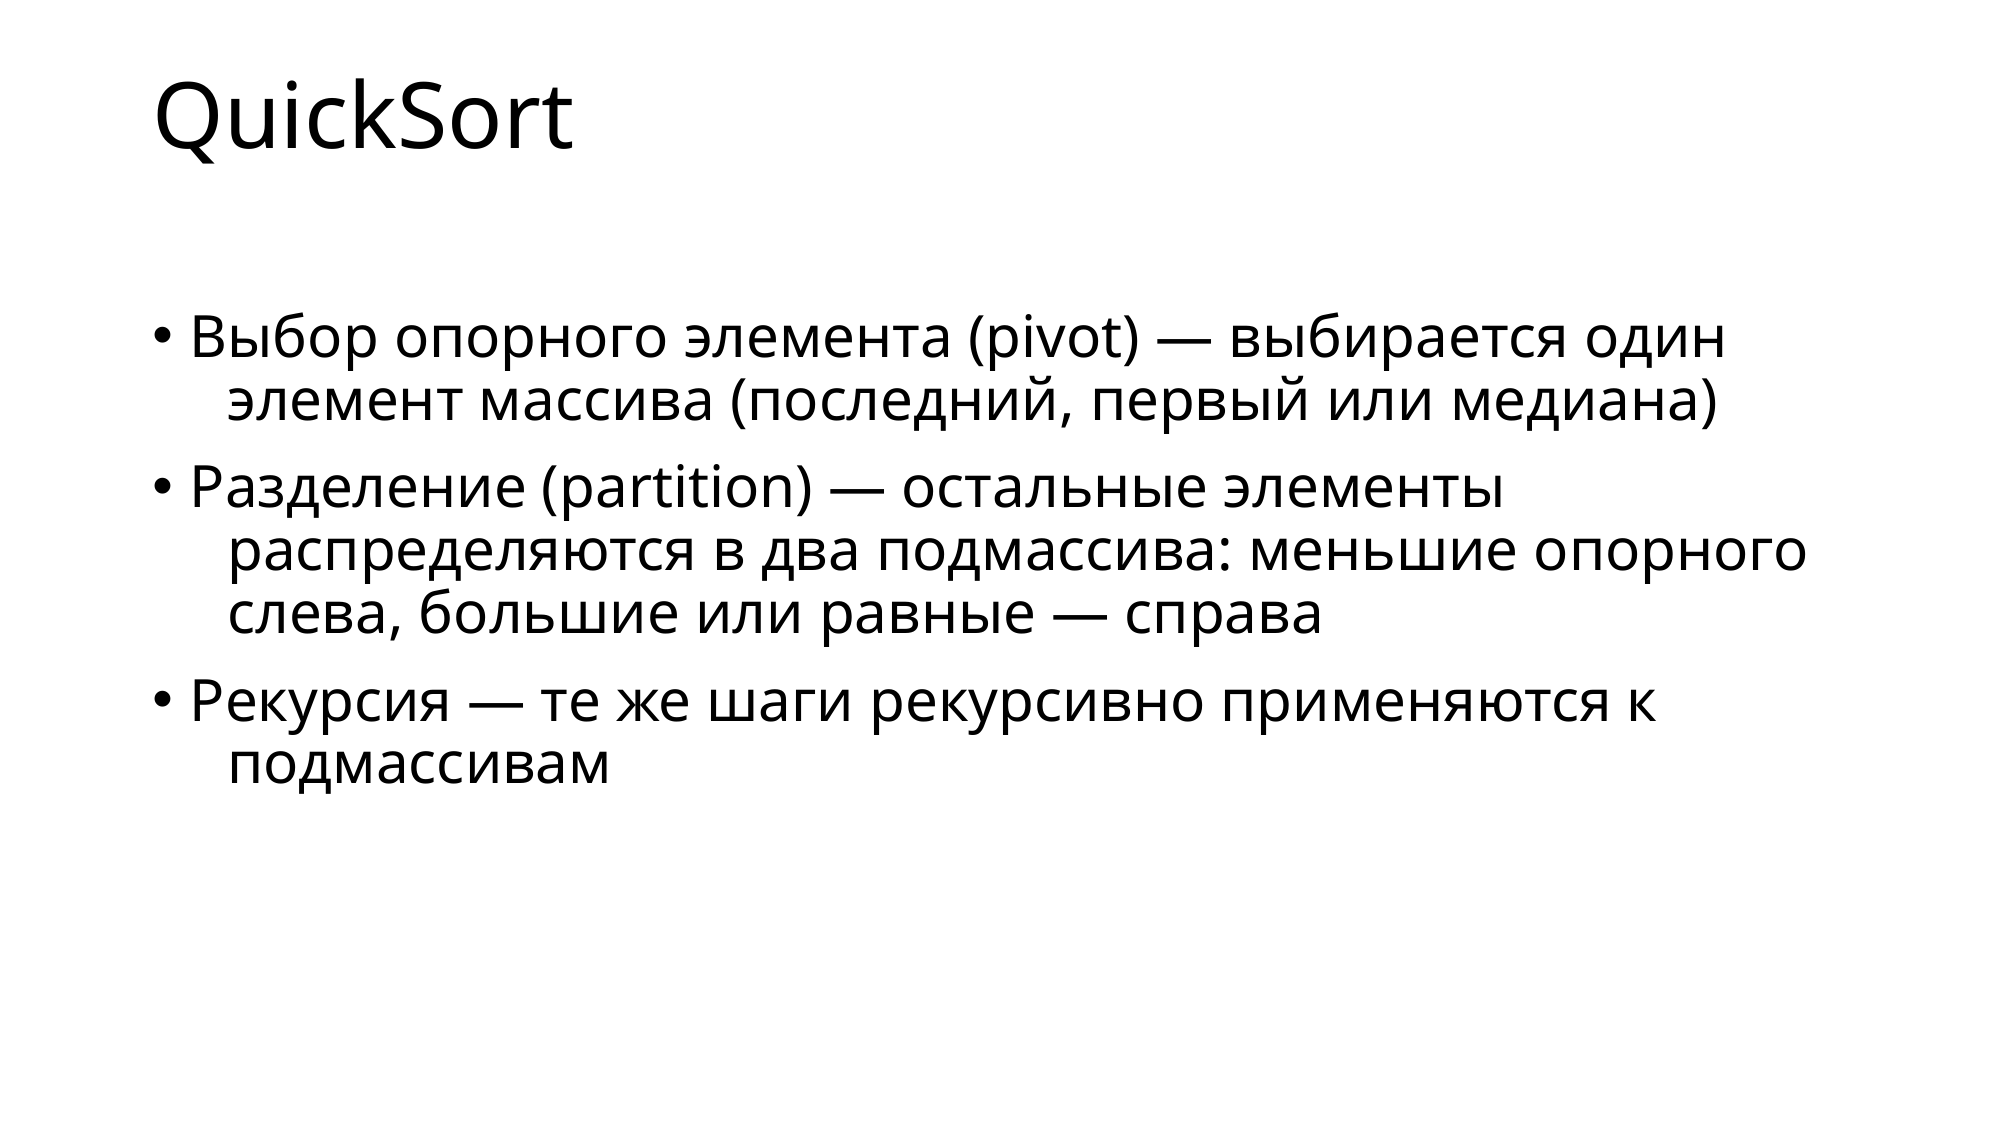

# QuickSort
Выбор опорного элемента (pivot) — выбирается один элемент массива (последний, первый или медиана)
Разделение (partition) — остальные элементы распределяются в два подмассива: меньшие опорного слева, большие или равные — справа​
Рекурсия — те же шаги рекурсивно применяются к подмассивам